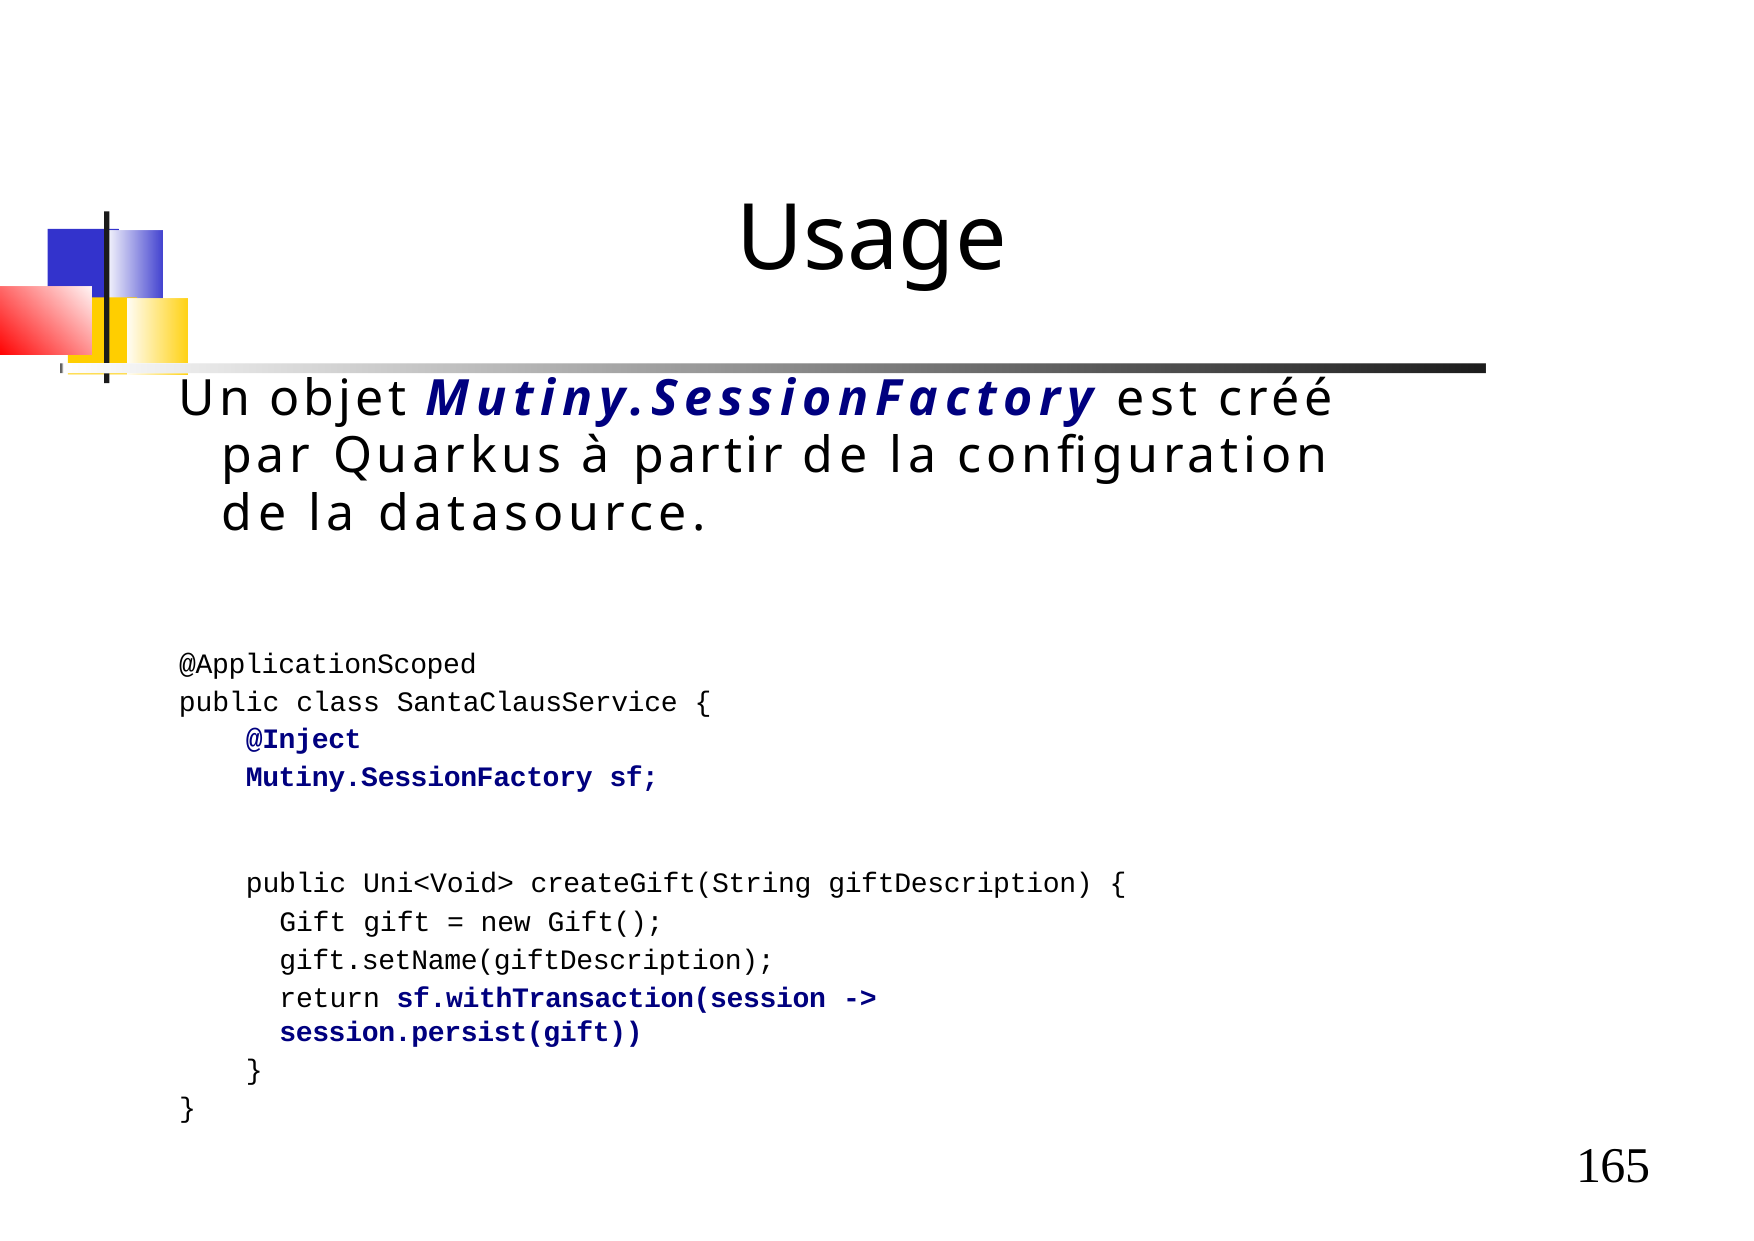

# Usage
Un objet Mutiny.SessionFactory est créé par Quarkus à partir de la configuration de la datasource.
@ApplicationScoped
public class SantaClausService { @Inject Mutiny.SessionFactory sf;
public Uni<Void> createGift(String giftDescription) { Gift gift = new Gift(); gift.setName(giftDescription);
return sf.withTransaction(session -> session.persist(gift))
}
}
165